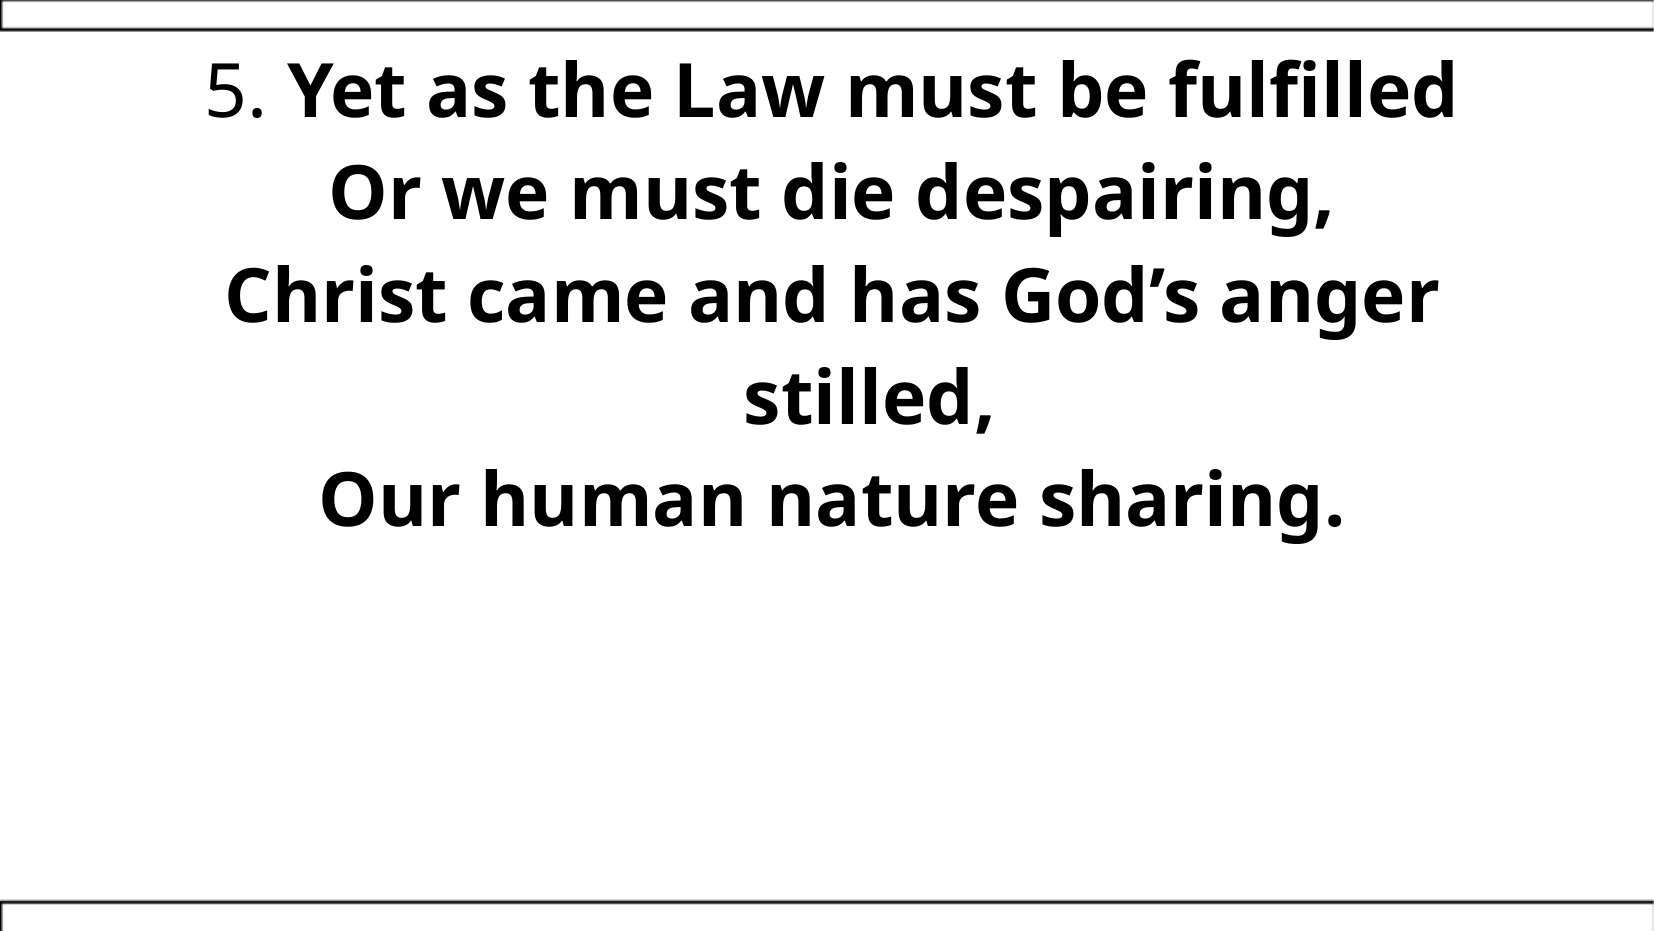

5. Yet as the Law must be fulfilled
Or we must die despairing,
Christ came and has God’s anger stilled,
Our human nature sharing.